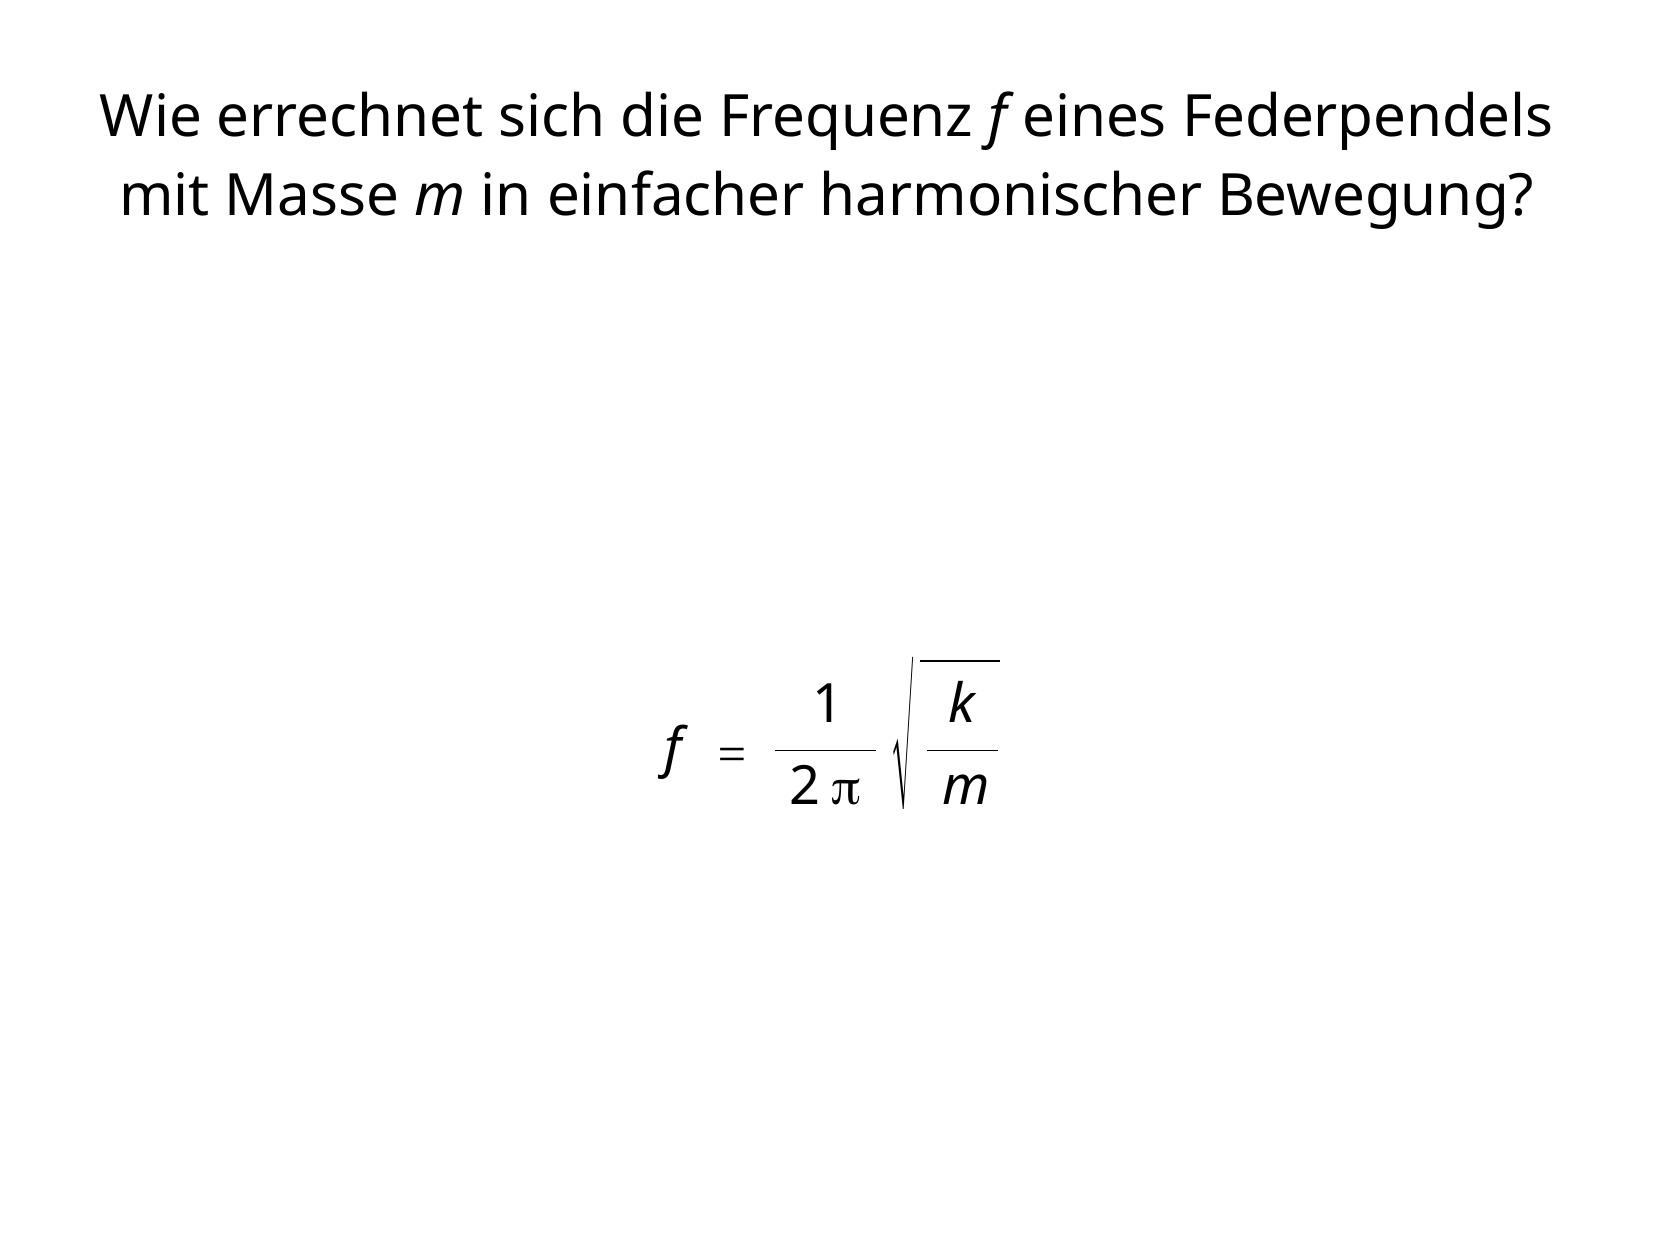

# Wie errechnet sich die Frequenz f eines Federpendels mit Masse m in einfacher harmonischer Bewegung?